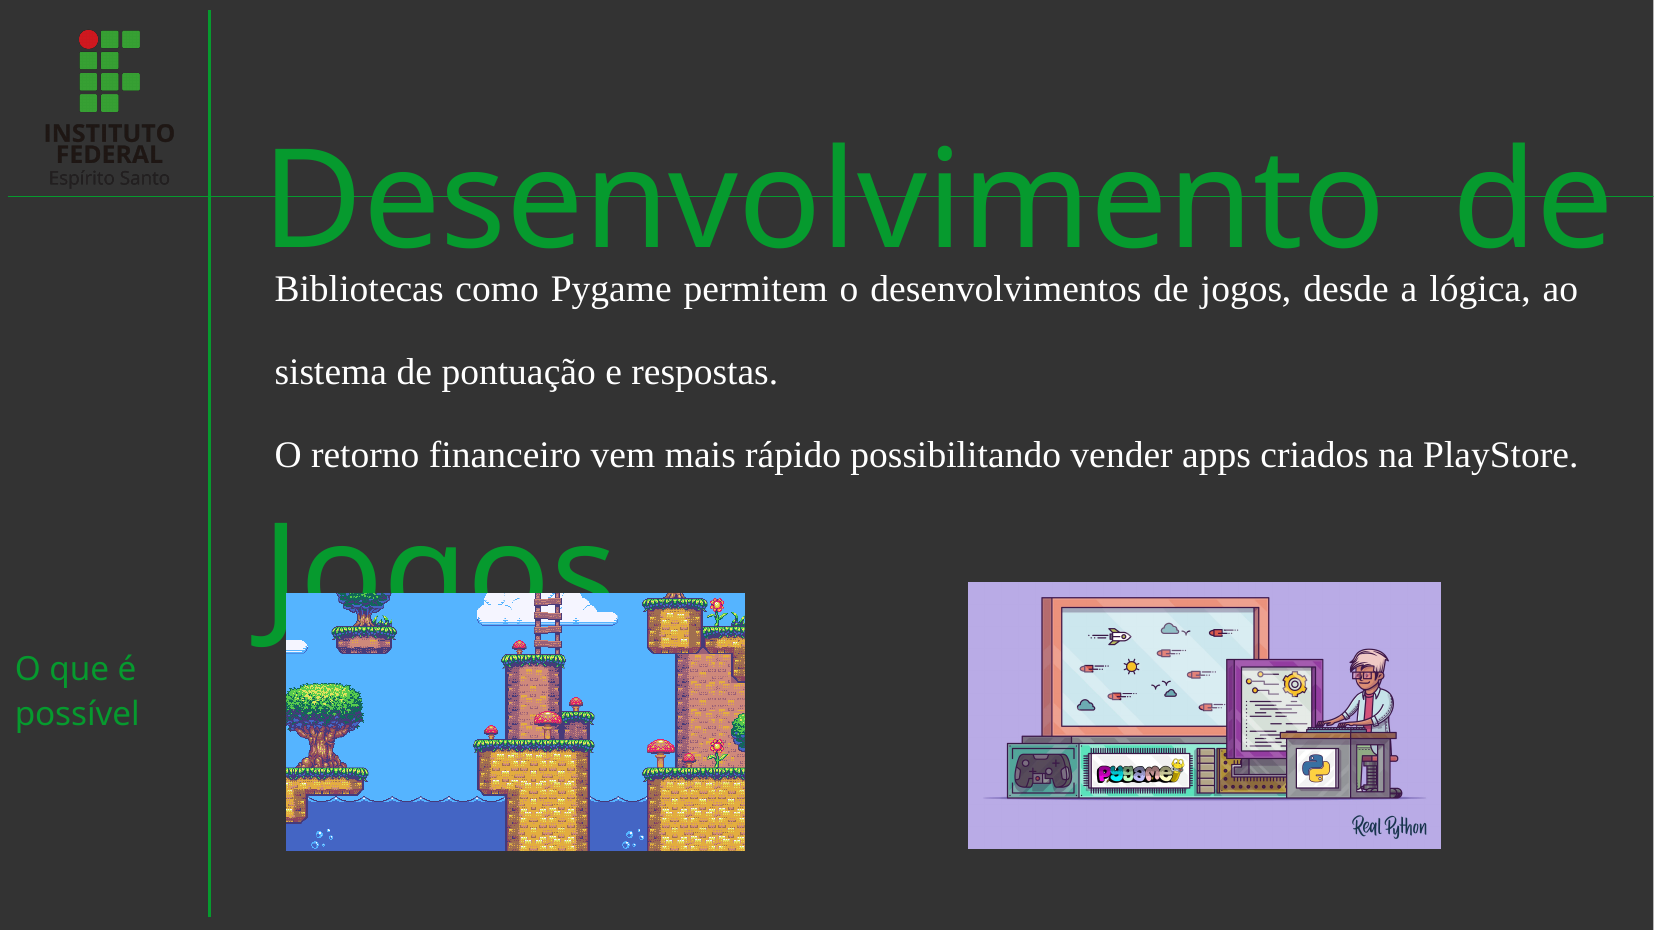

Desenvolvimento de Jogos
Bibliotecas como Pygame permitem o desenvolvimentos de jogos, desde a lógica, ao sistema de pontuação e respostas.
O retorno financeiro vem mais rápido possibilitando vender apps criados na PlayStore.
O que é possível